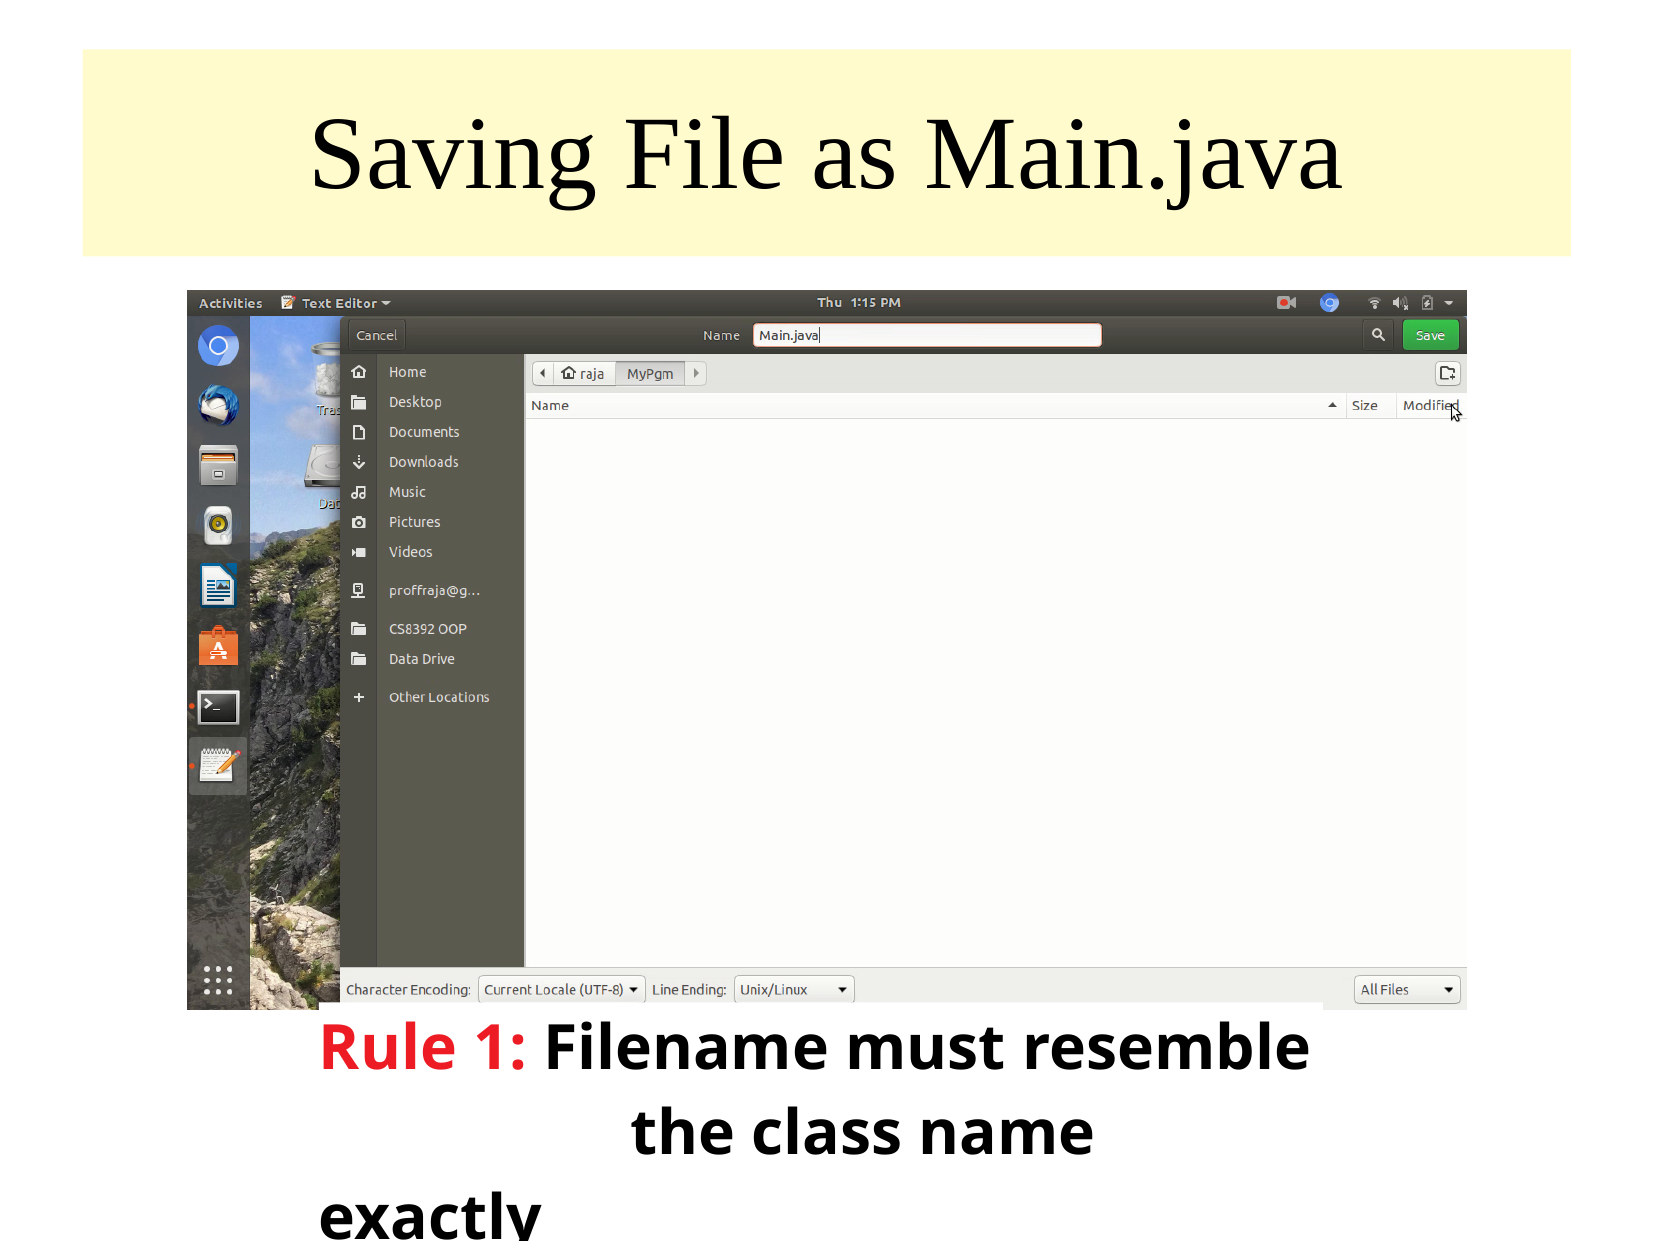

# Saving File as Main.java
Rule 1: Filename must resemble 				 the class name exactly